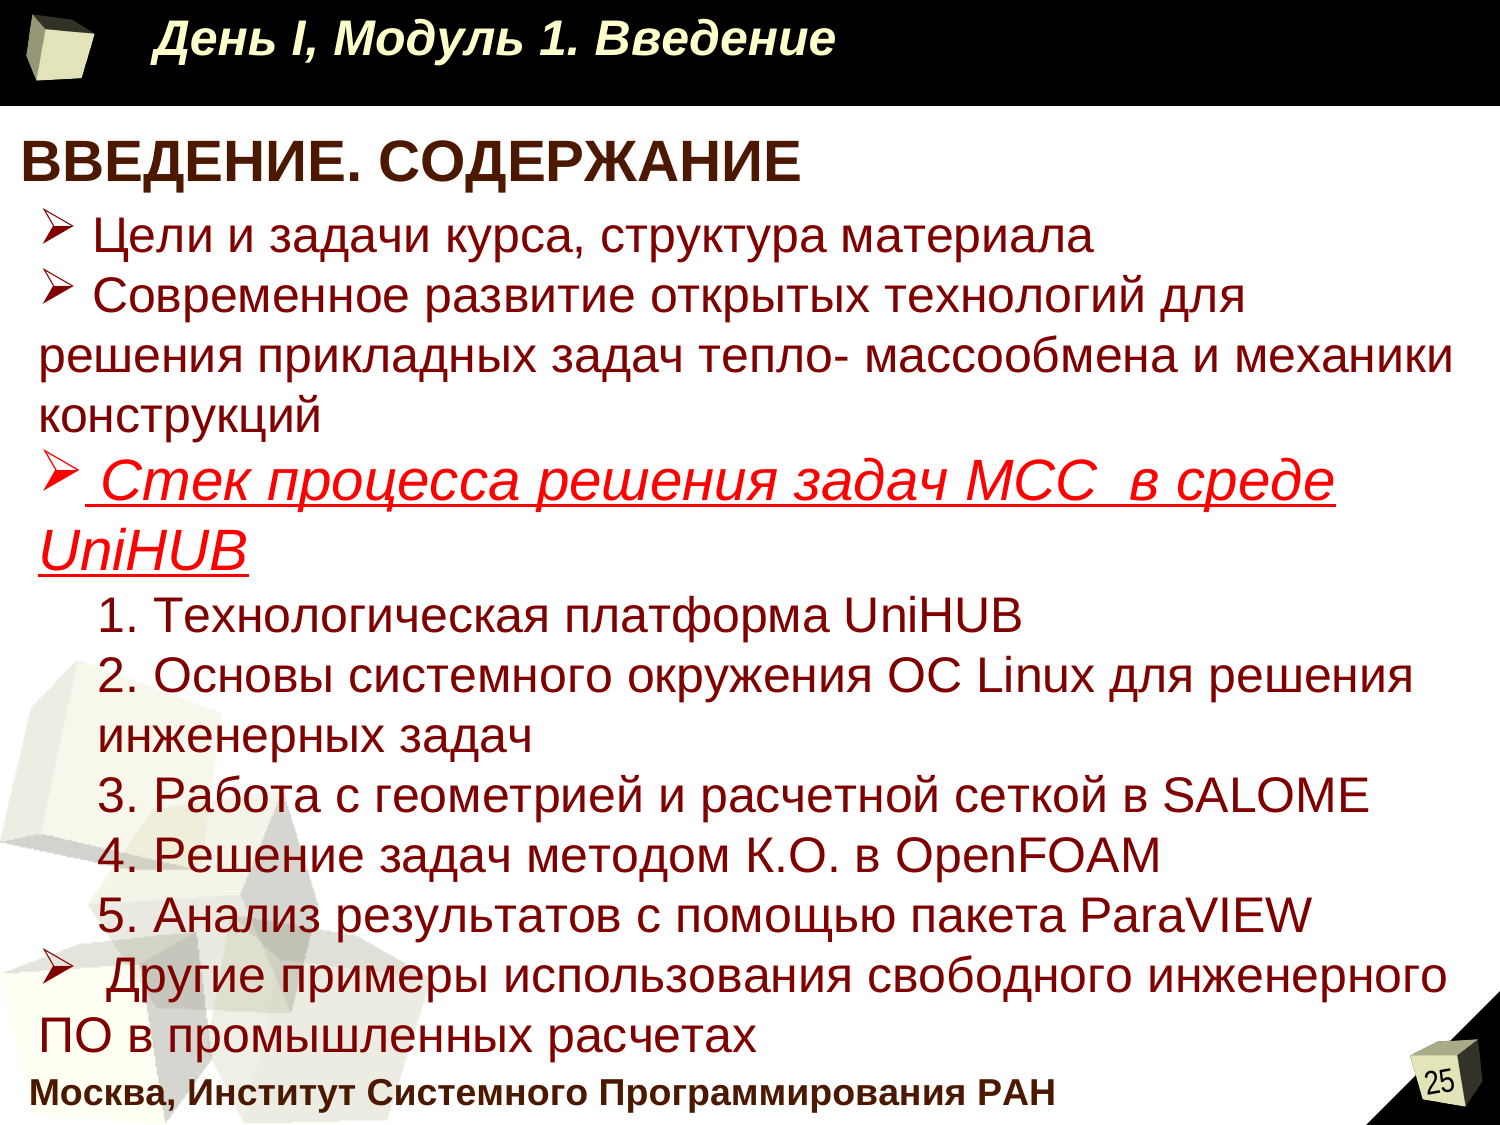

#
ВВЕДЕНИЕ. СОДЕРЖАНИЕ
 Цели и задачи курса, структура материала
 Современное развитие открытых технологий для решения прикладных задач тепло- массообмена и механики конструкций
 Стек процесса решения задач МСС в среде UniHUB
 Технологическая платформа UniHUB
 Основы системного окружения ОС Linux для решения инженерных задач
 Работа с геометрией и расчетной сеткой в SALOME
 Решение задач методом К.О. в OpenFOAM
 Анализ результатов с помощью пакета ParaVIEW
 Другие примеры использования свободного инженерного ПО в промышленных расчетах